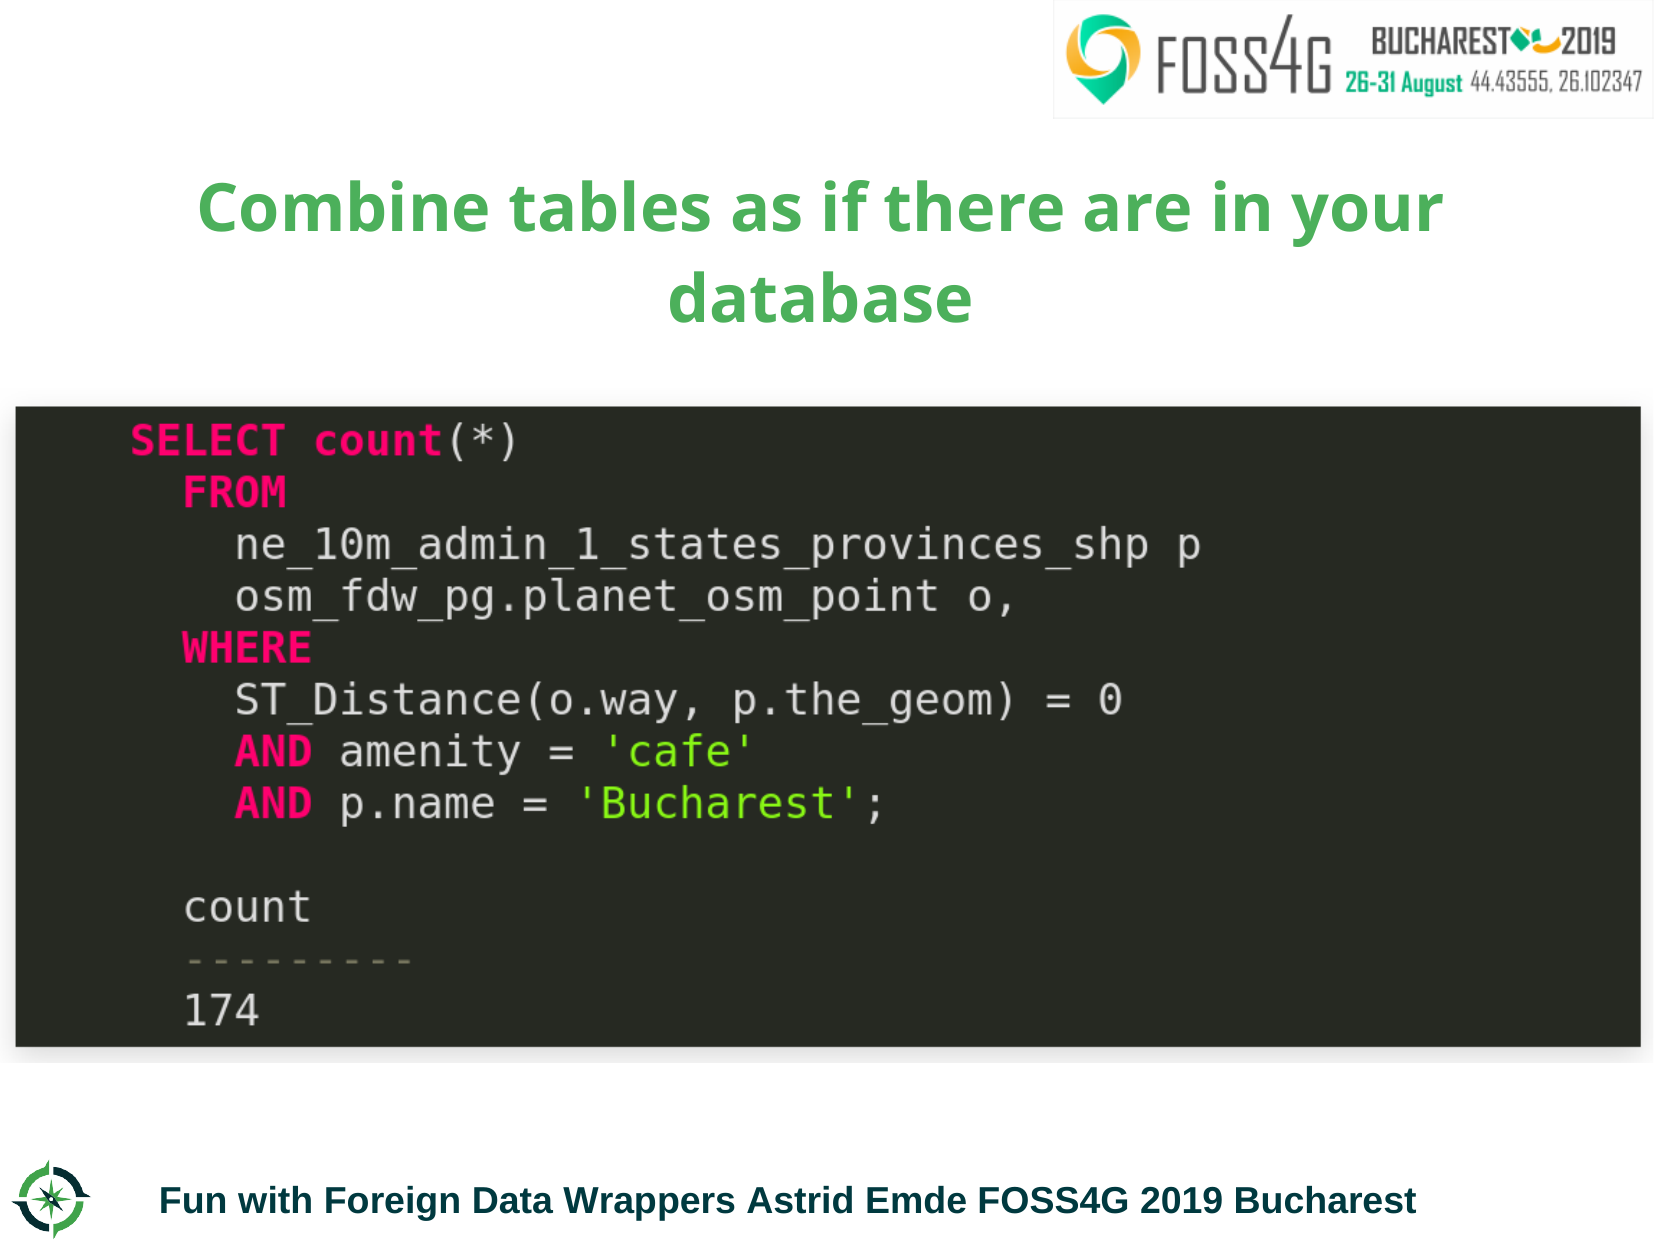

# Combine tables as if there are in your database